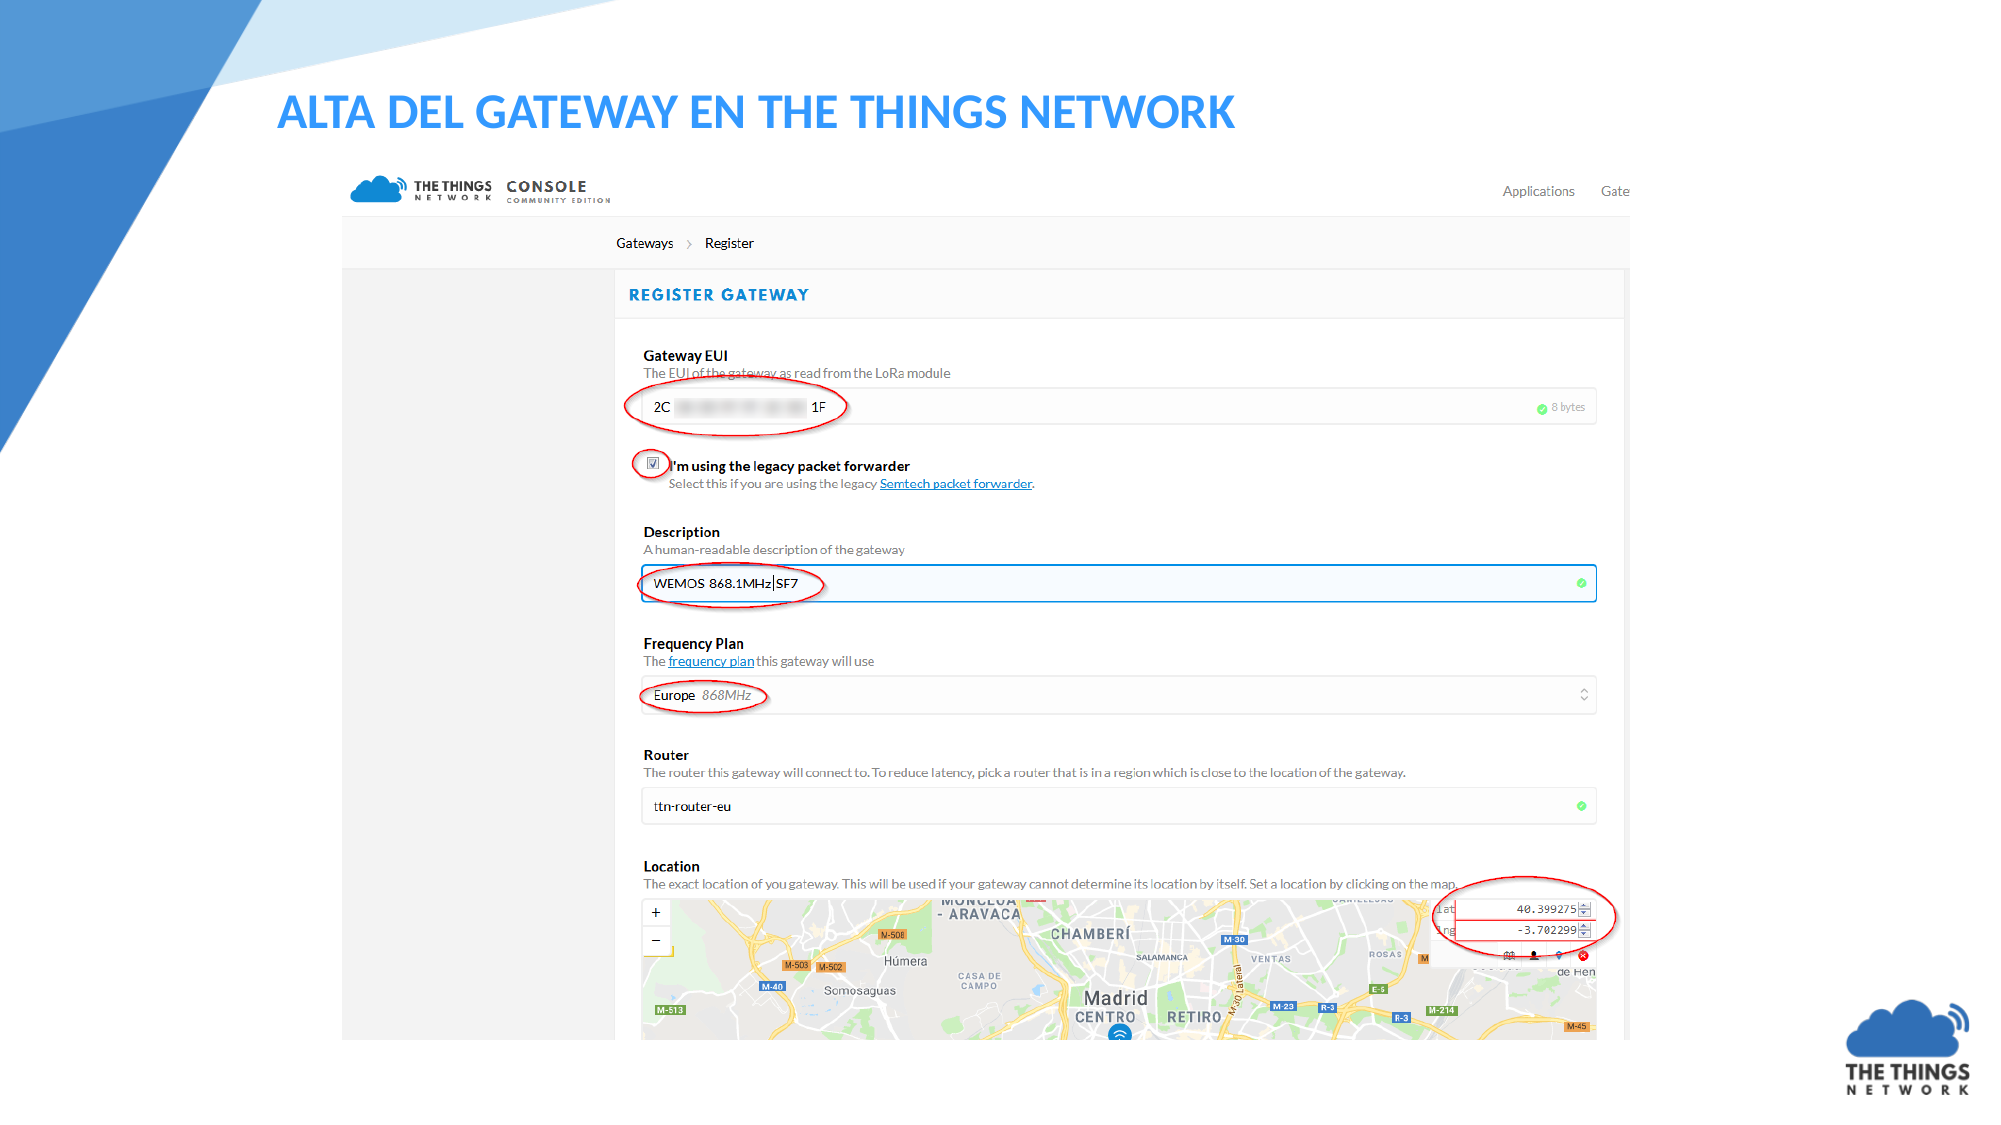

ALTA DEL GATEWAY EN THE THINGS NETWORK